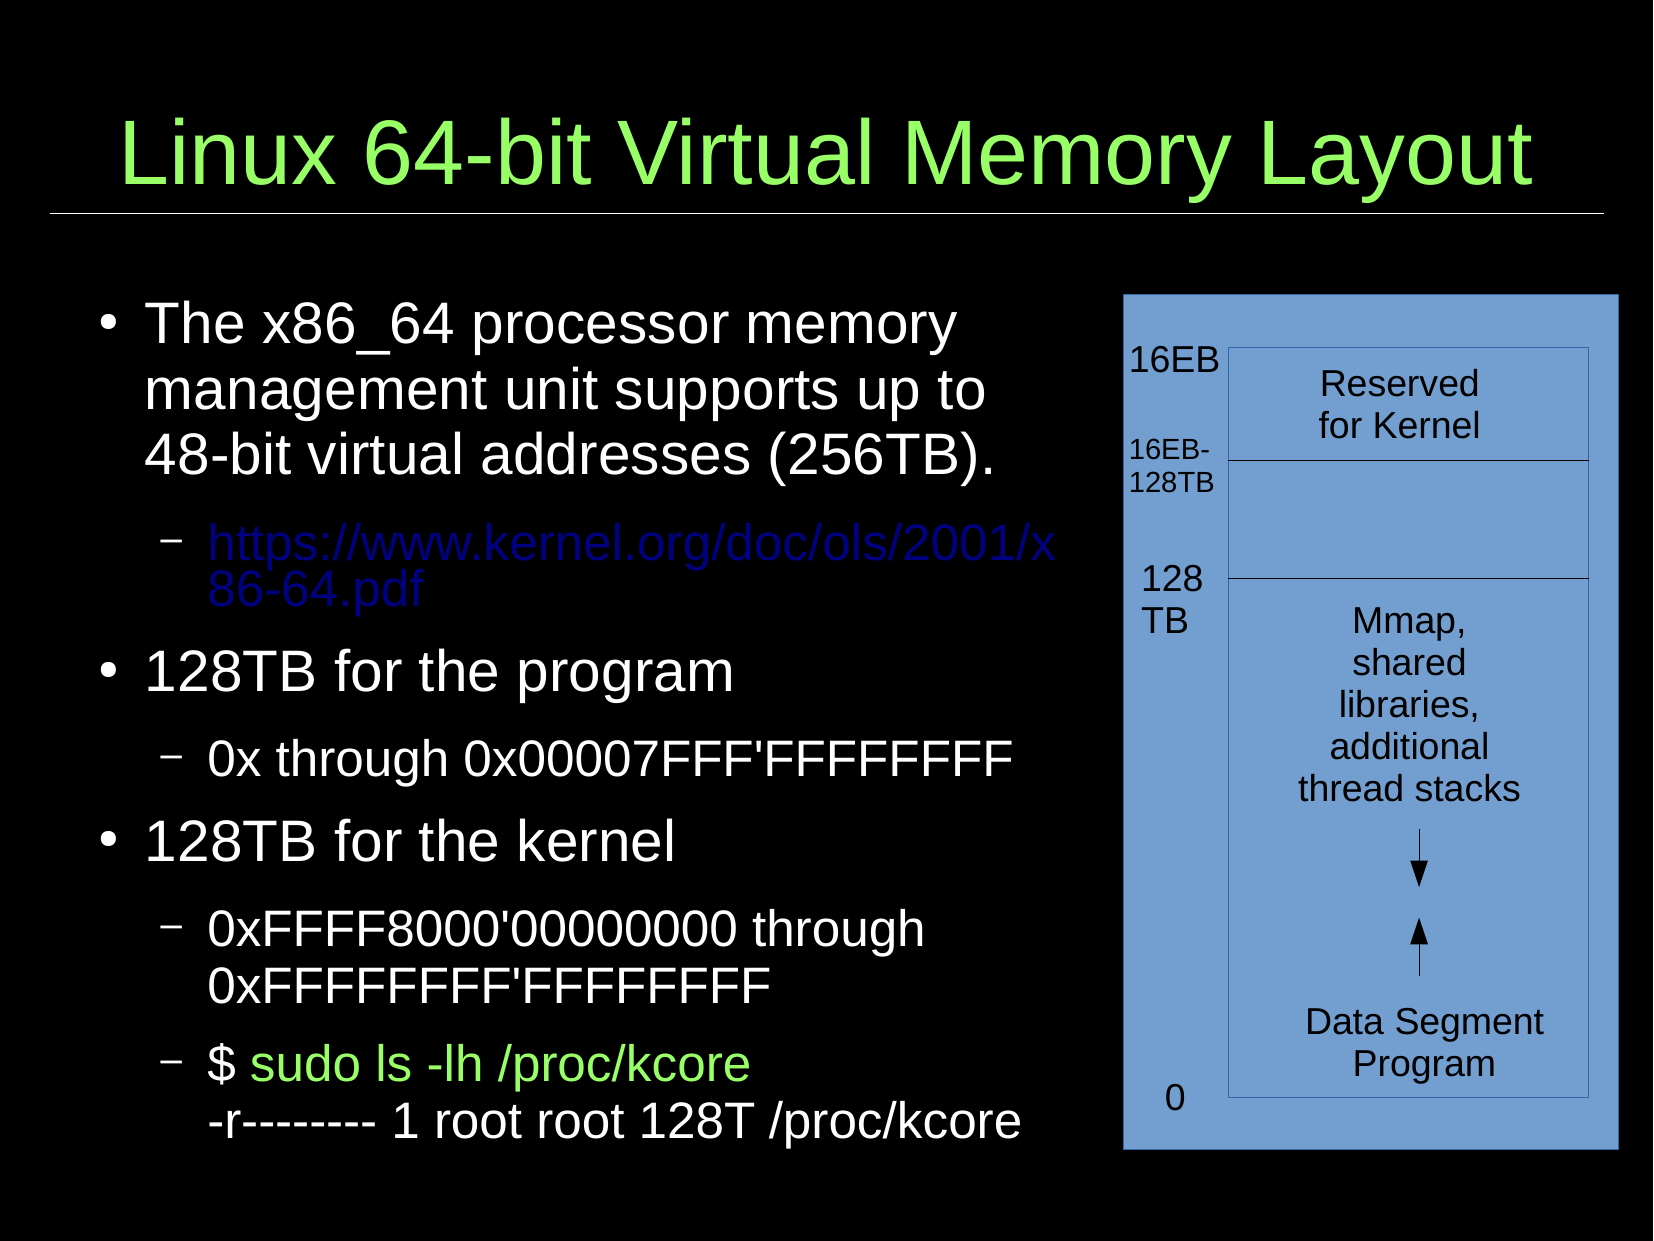

# Linux 64-bit Virtual Memory Layout
The x86_64 processor memory management unit supports up to 48-bit virtual addresses (256TB).
https://www.kernel.org/doc/ols/2001/x86-64.pdf
128TB for the program
0x through 0x00007FFF'FFFFFFFF
128TB for the kernel
0xFFFF8000'00000000 through 0xFFFFFFFF'FFFFFFFF
$ sudo ls -lh /proc/kcore
-r-------- 1 root root 128T /proc/kcore
16EB
Reserved for Kernel
16EB-
128TB
128TB
Mmap, shared libraries, additional thread stacks
Data Segment
Program
0